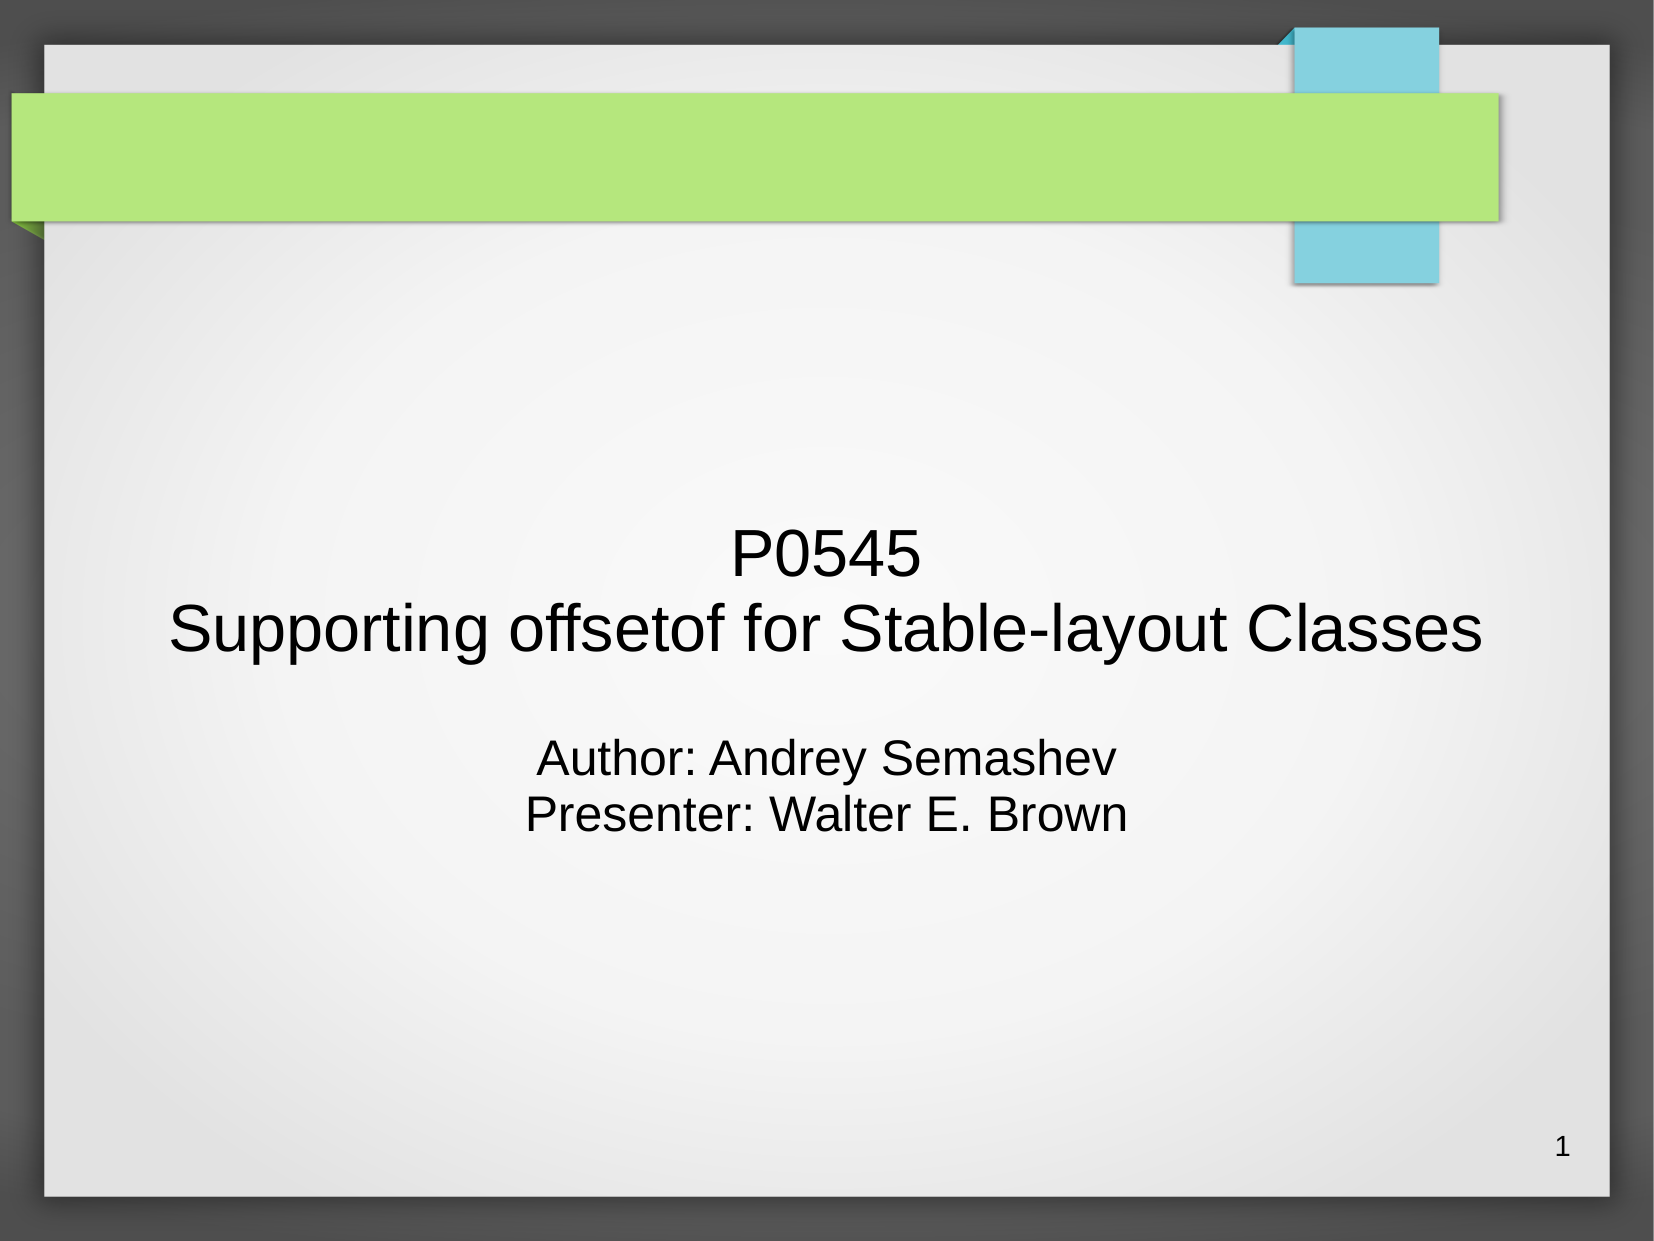

P0545
Supporting offsetof for Stable-layout Classes
Author: Andrey Semashev
Presenter: Walter E. Brown
1